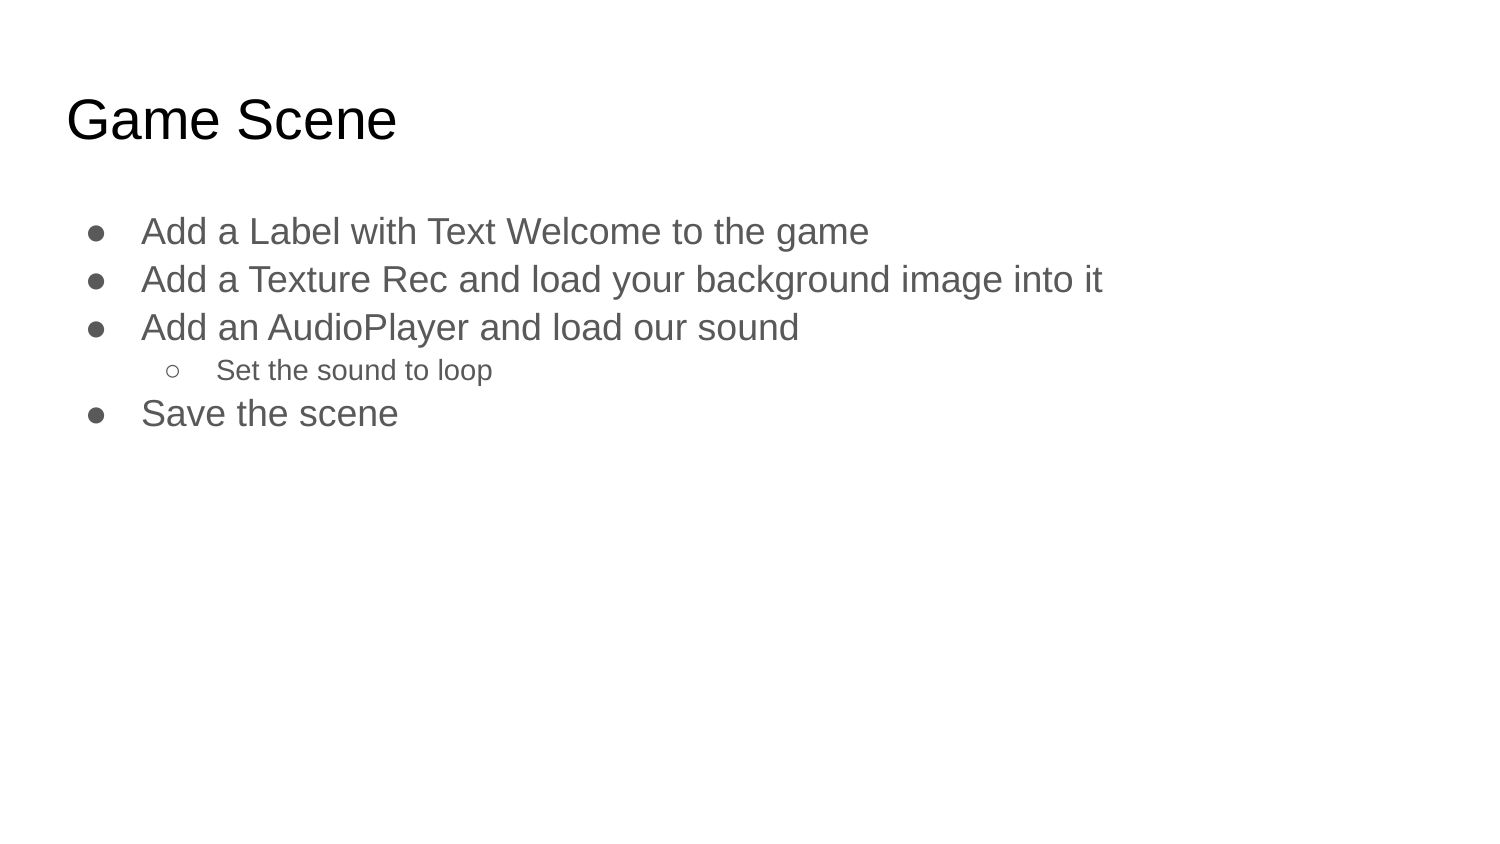

# Game Scene
Add a Label with Text Welcome to the game
Add a Texture Rec and load your background image into it
Add an AudioPlayer and load our sound
Set the sound to loop
Save the scene